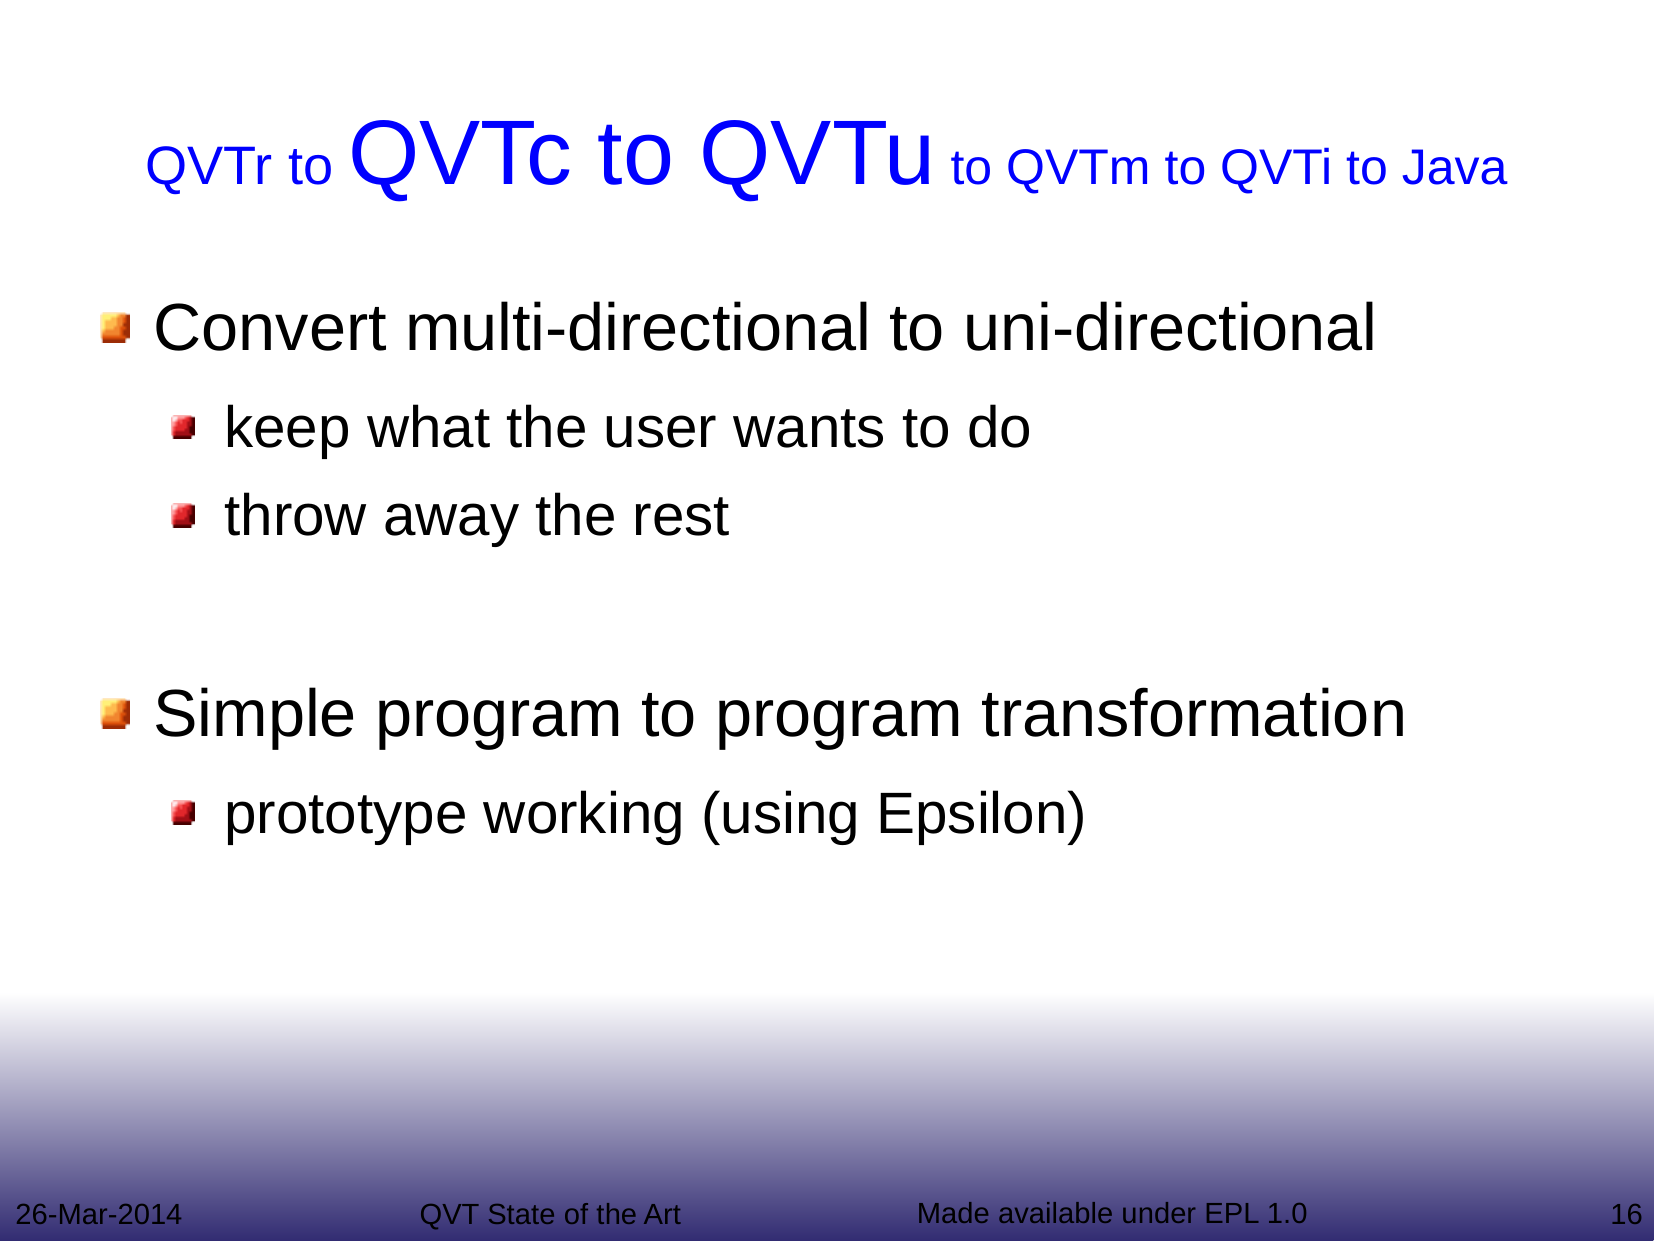

# QVTr to QVTc to QVTu to QVTm to QVTi to Java
Convert multi-directional to uni-directional
keep what the user wants to do
throw away the rest
Simple program to program transformation
prototype working (using Epsilon)
26-Mar-2014
QVT State of the Art
16